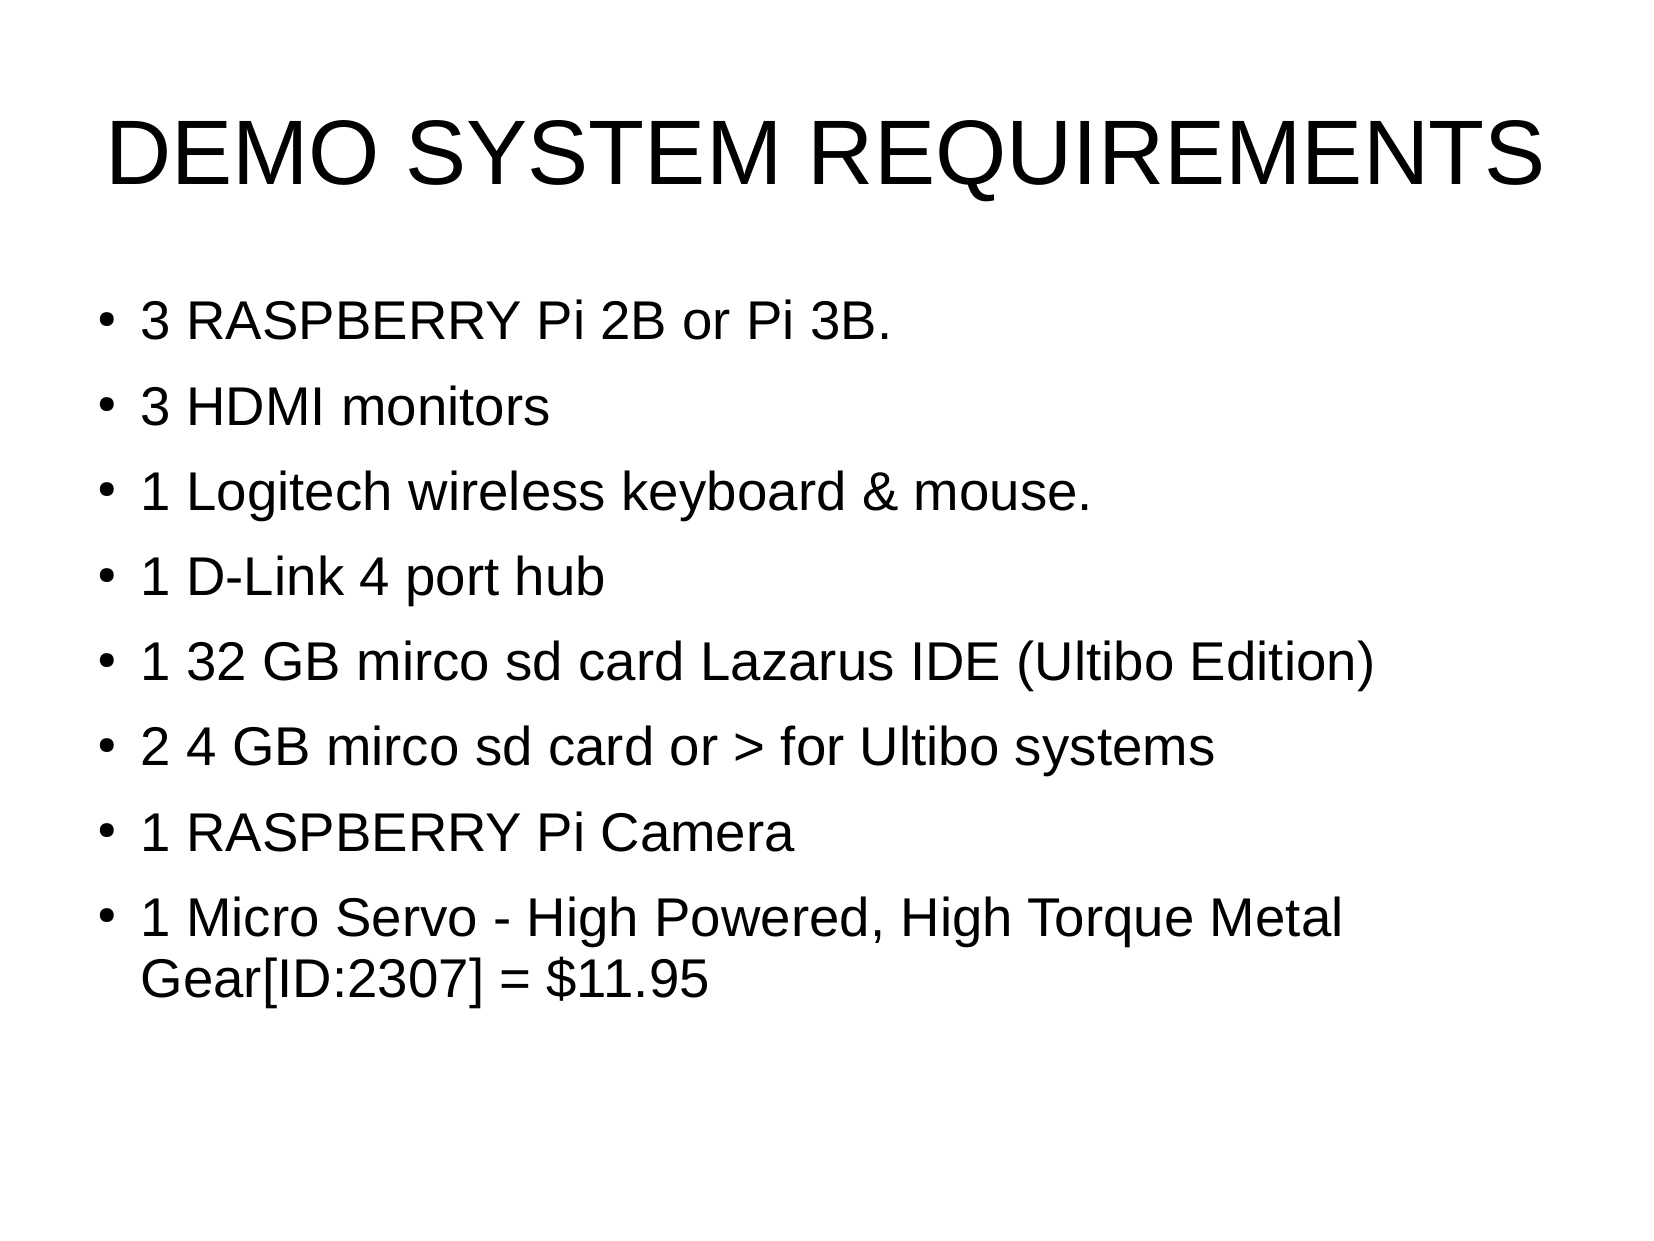

# DEMO SYSTEM REQUIREMENTS
3 RASPBERRY Pi 2B or Pi 3B.
3 HDMI monitors
1 Logitech wireless keyboard & mouse.
1 D-Link 4 port hub
1 32 GB mirco sd card Lazarus IDE (Ultibo Edition)
2 4 GB mirco sd card or > for Ultibo systems
1 RASPBERRY Pi Camera
1 Micro Servo - High Powered, High Torque Metal Gear[ID:2307] = $11.95